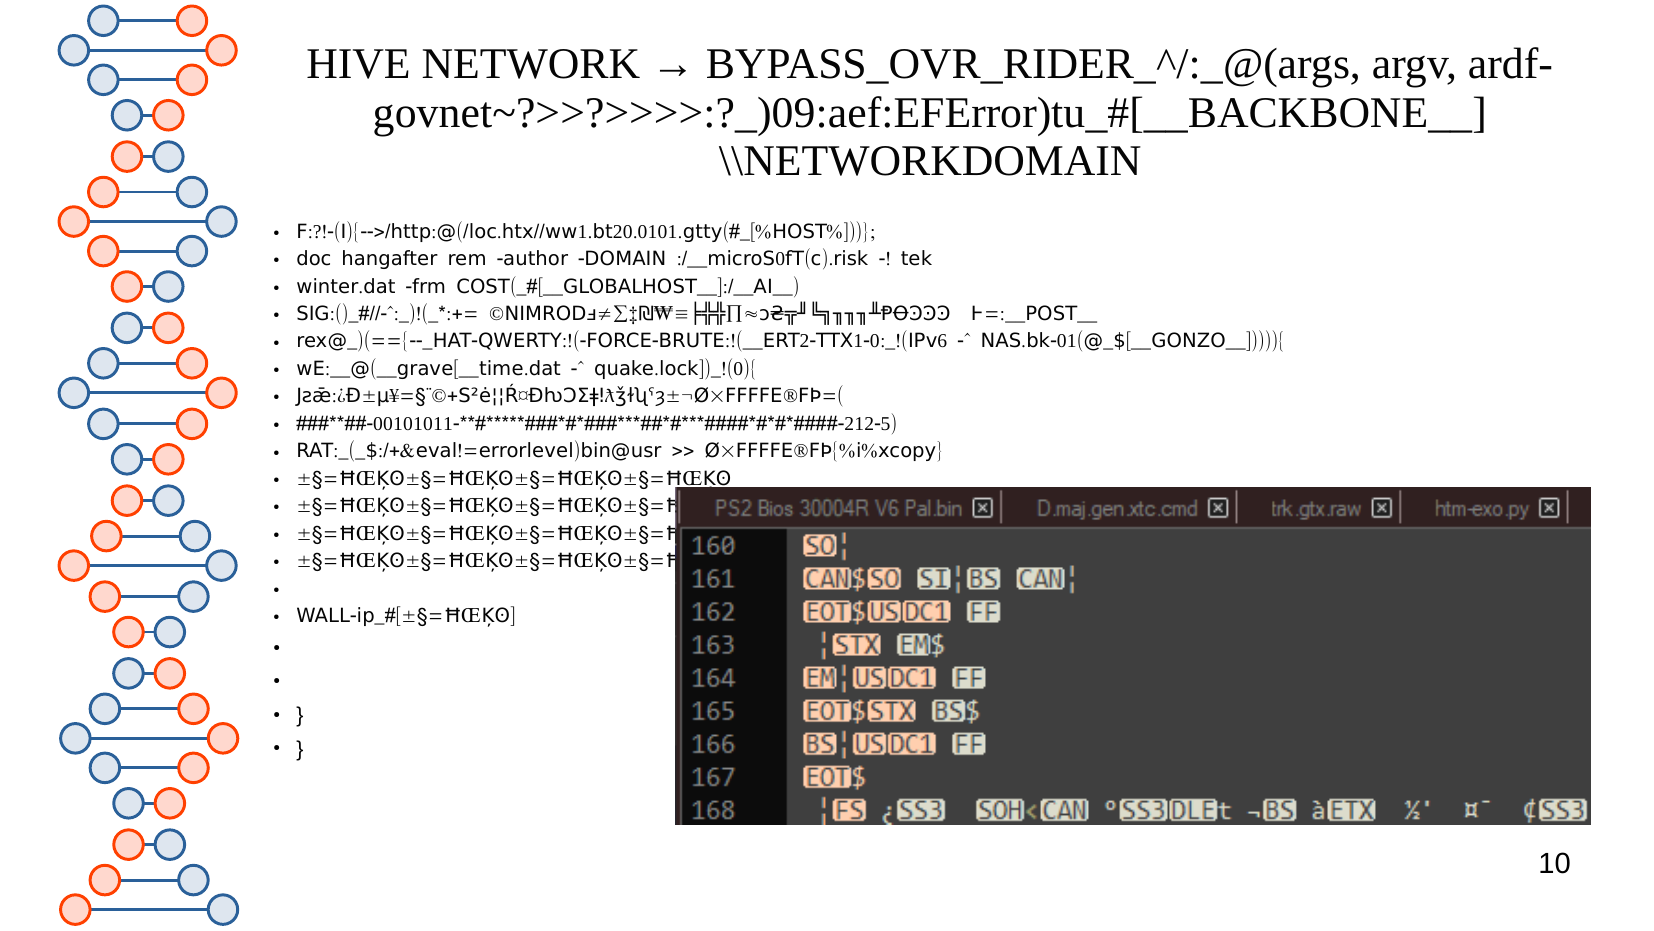

# HIVE NETWORK → BYPASS_OVR_RIDER_^/:_@(args, argv, ardf-govnet~?>>?>>>>:?_)09:aef:EFError)tu_#[__BACKBONE__] \\NETWORKDOMAIN
F:?!-(I){-->/http:@(/loc.htx//ww1.bt20.0101.gtty(#_[%HOST%]))};
doc hangafter rem -author -DOMAIN :/__microS0fT(c).risk -! tek
winter.dat -frm COST(_#[__GLOBALHOST__]:/__AI__)
SIG:()_#//-^:_)!(_*:+= ©NIMRODⅎ≠∑‡₪₩≡╞╬╬∏≈ↄ₴╦╜╚╗╖╖╖╨ⱣꟷꞷꝛꭥꝊꜾꜾꜾ Ͱ=:__POST__
rex@_)(=={--_HAT-QWERTY:!(-FORCE-BRUTE:!(__ERT2-TTX1-0:_!(IPv6 -^ NAS.bk-01(@_$[__GONZO__])))){
wE:__@(__grave[__time.dat -^ quake.lock])_!(0){
Ϳƨǣ:¿Ð±µ¥=§¨©+S²ė¦¦Ŕ¤ÐƕƆƩǂǃƛǯɫʯˁȝ±¬Ø×FFFFE®FÞ=(
###**##-00101011-**#*****###*#*###***##*#***####*#*#*####-212-5)
RAT:_(_$:/+&eval!=errorlevel)bin@usr >> Ø×FFFFE®FÞ{%i%xcopy}
±§=ĦŒĶʘ±§=ĦŒĶʘ±§=ĦŒĶʘ±§=ĦŒĶʘ
±§=ĦŒĶʘ±§=ĦŒĶʘ±§=ĦŒĶʘ±§=ĦŒĶʘ
±§=ĦŒĶʘ±§=ĦŒĶʘ±§=ĦŒĶʘ±§=ĦŒĶʘ
±§=ĦŒĶʘ±§=ĦŒĶʘ±§=ĦŒĶʘ±§=ĦŒĶʘ
WALL-ip_#[±§=ĦŒĶʘ]
}
}
10